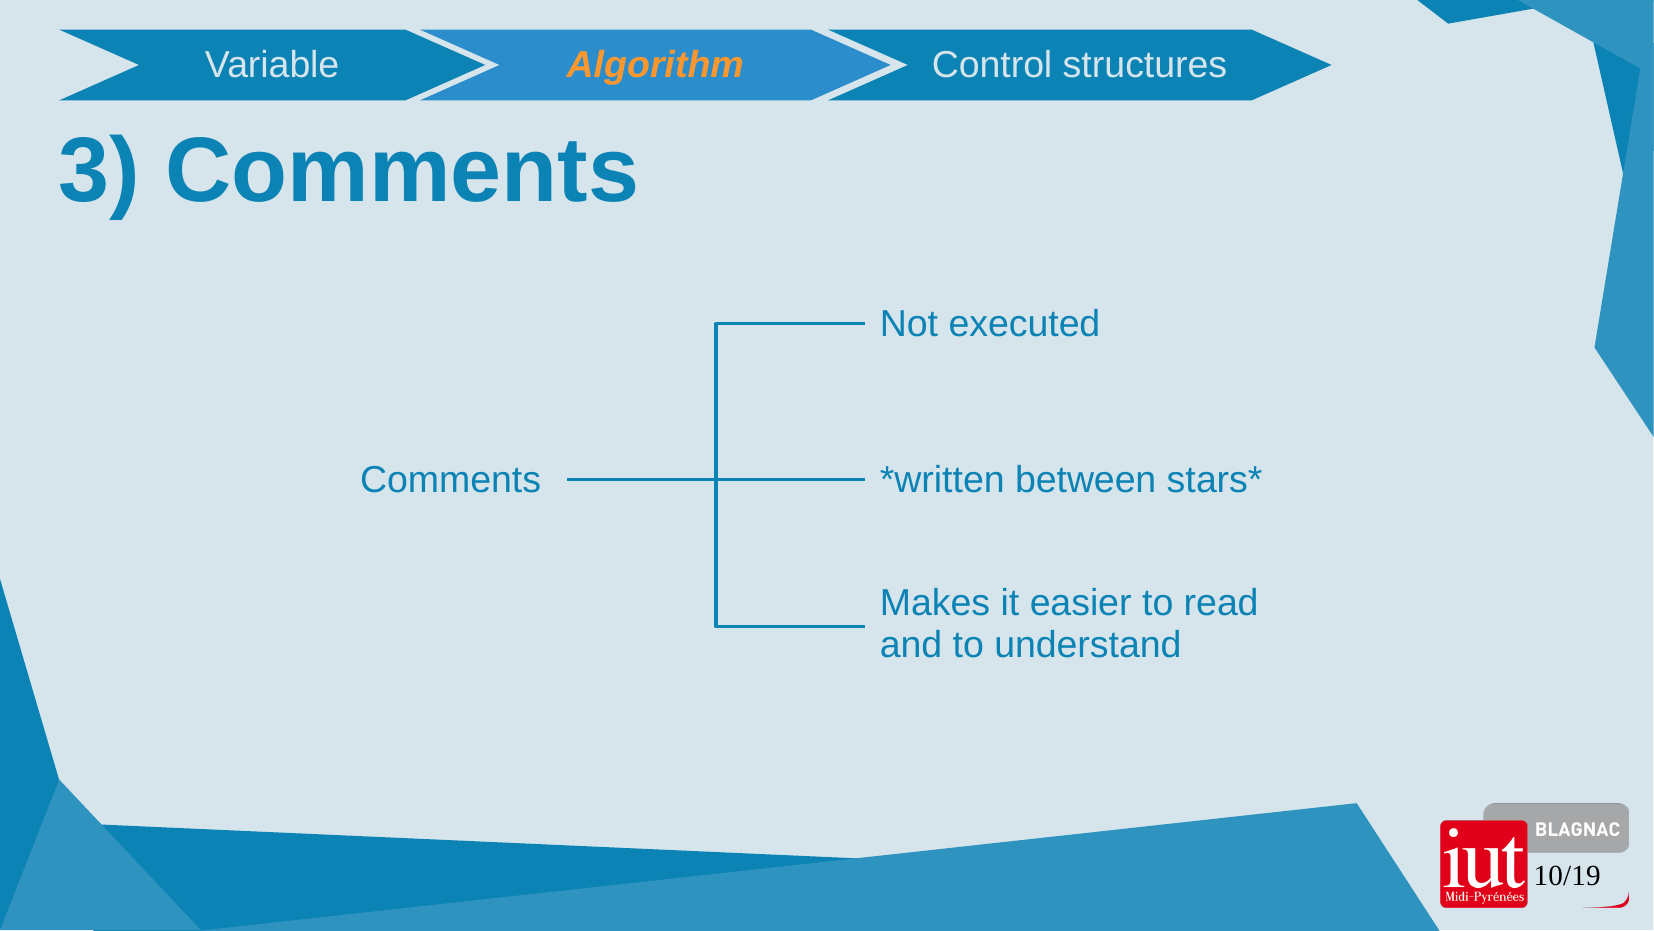

Variable
Algorithm
Control structures
# 3) Comments
Not executed
Comments
*written between stars*
Makes it easier to read and to understand
10